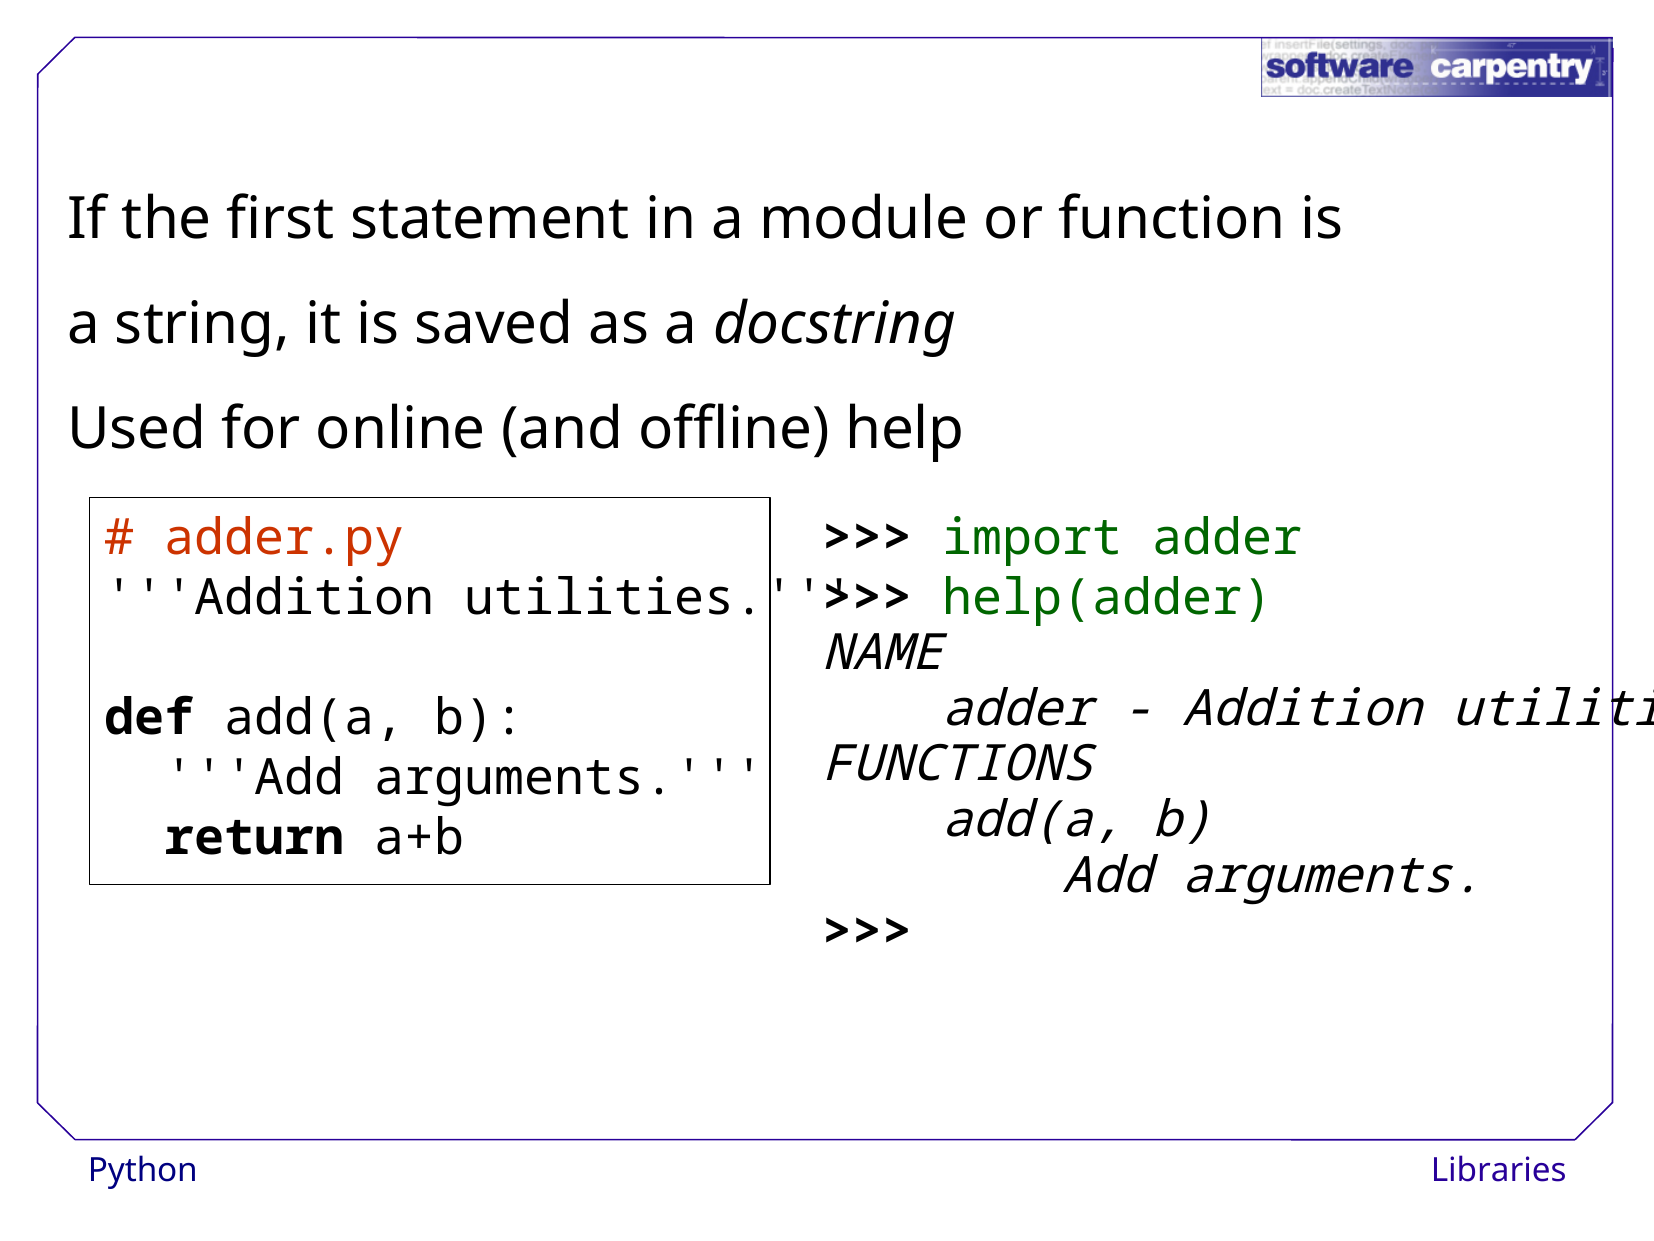

If the first statement in a module or function is
a string, it is saved as a docstring
Used for online (and offline) help
# adder.py
'''Addition utilities.'''
def add(a, b):
 '''Add arguments.'''
 return a+b
>>> import adder
>>> help(adder)
NAME
 adder - Addition utilities.
FUNCTIONS
 add(a, b)
 Add arguments.
>>>